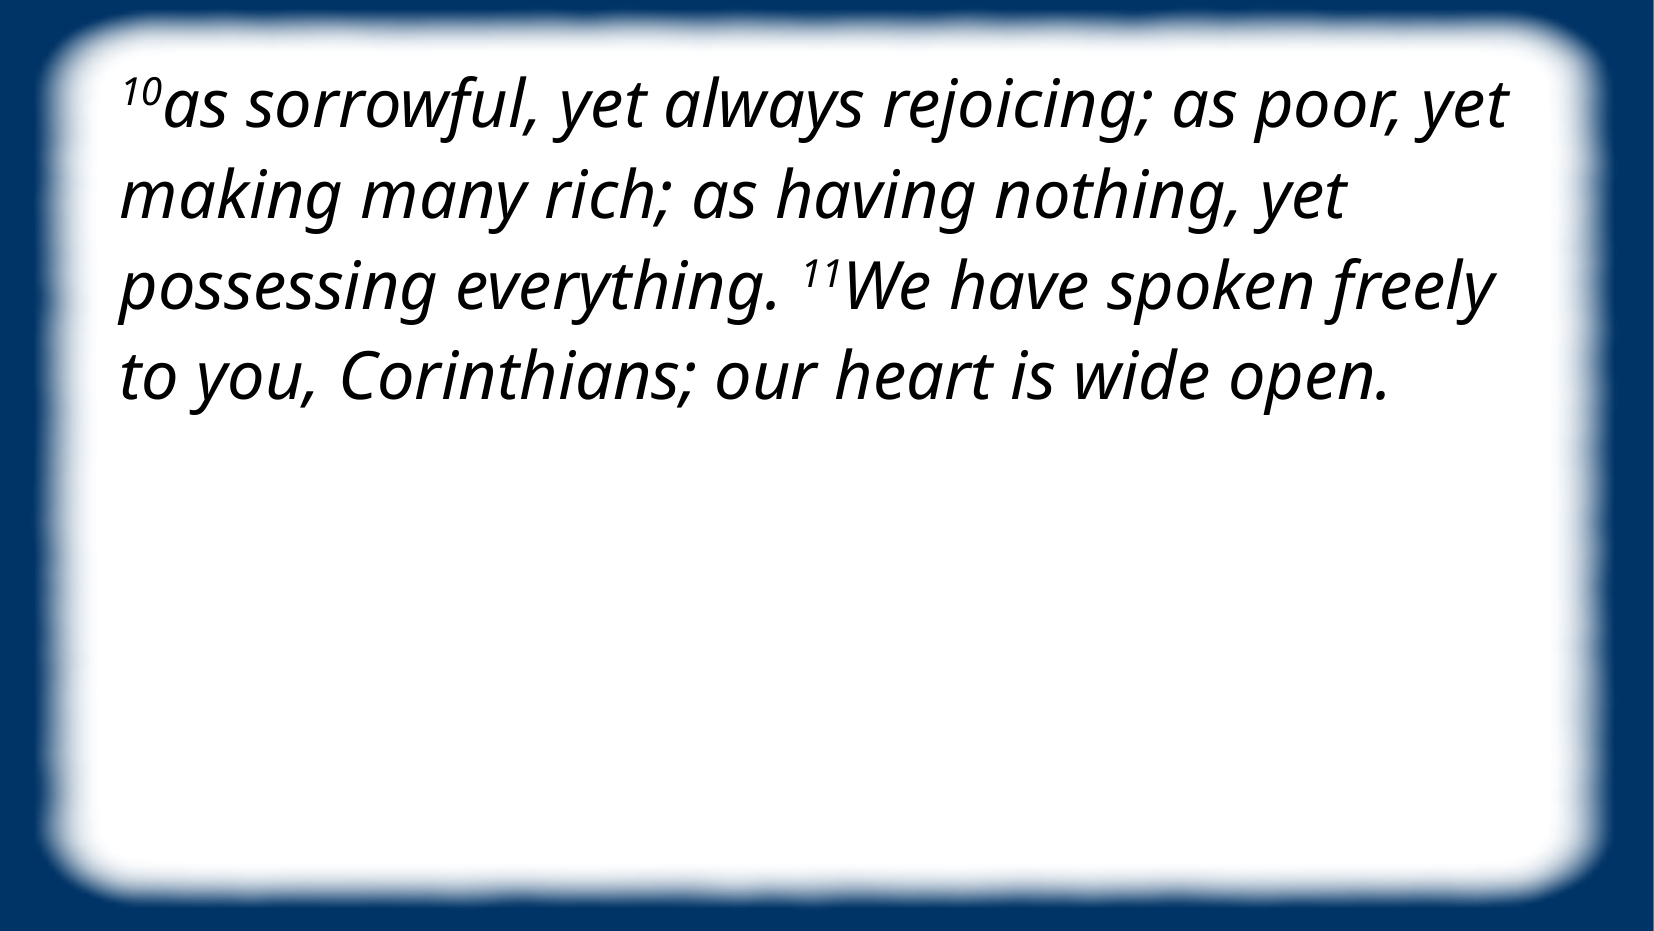

10as sorrowful, yet always rejoicing; as poor, yet making many rich; as having nothing, yet possessing everything. 11We have spoken freely to you, Corinthians; our heart is wide open.